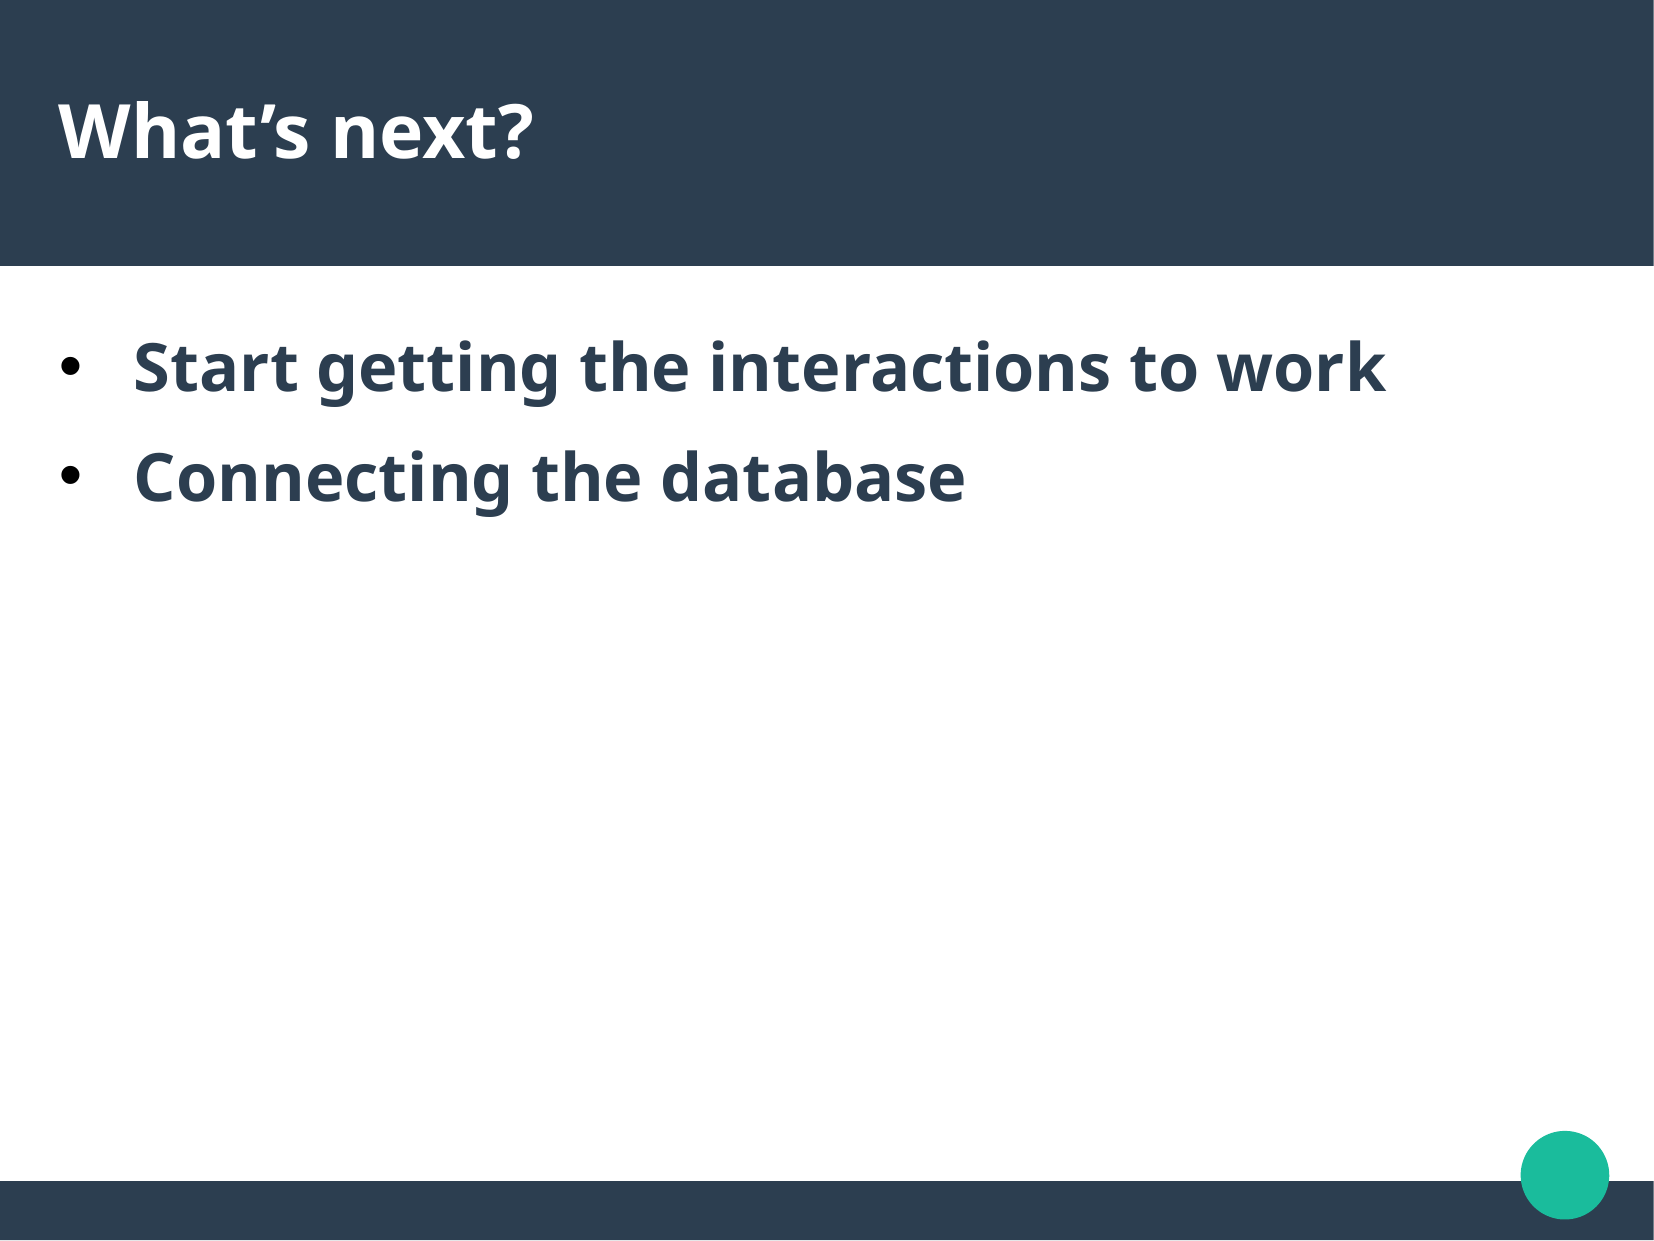

# What’s next?
Start getting the interactions to work
Connecting the database